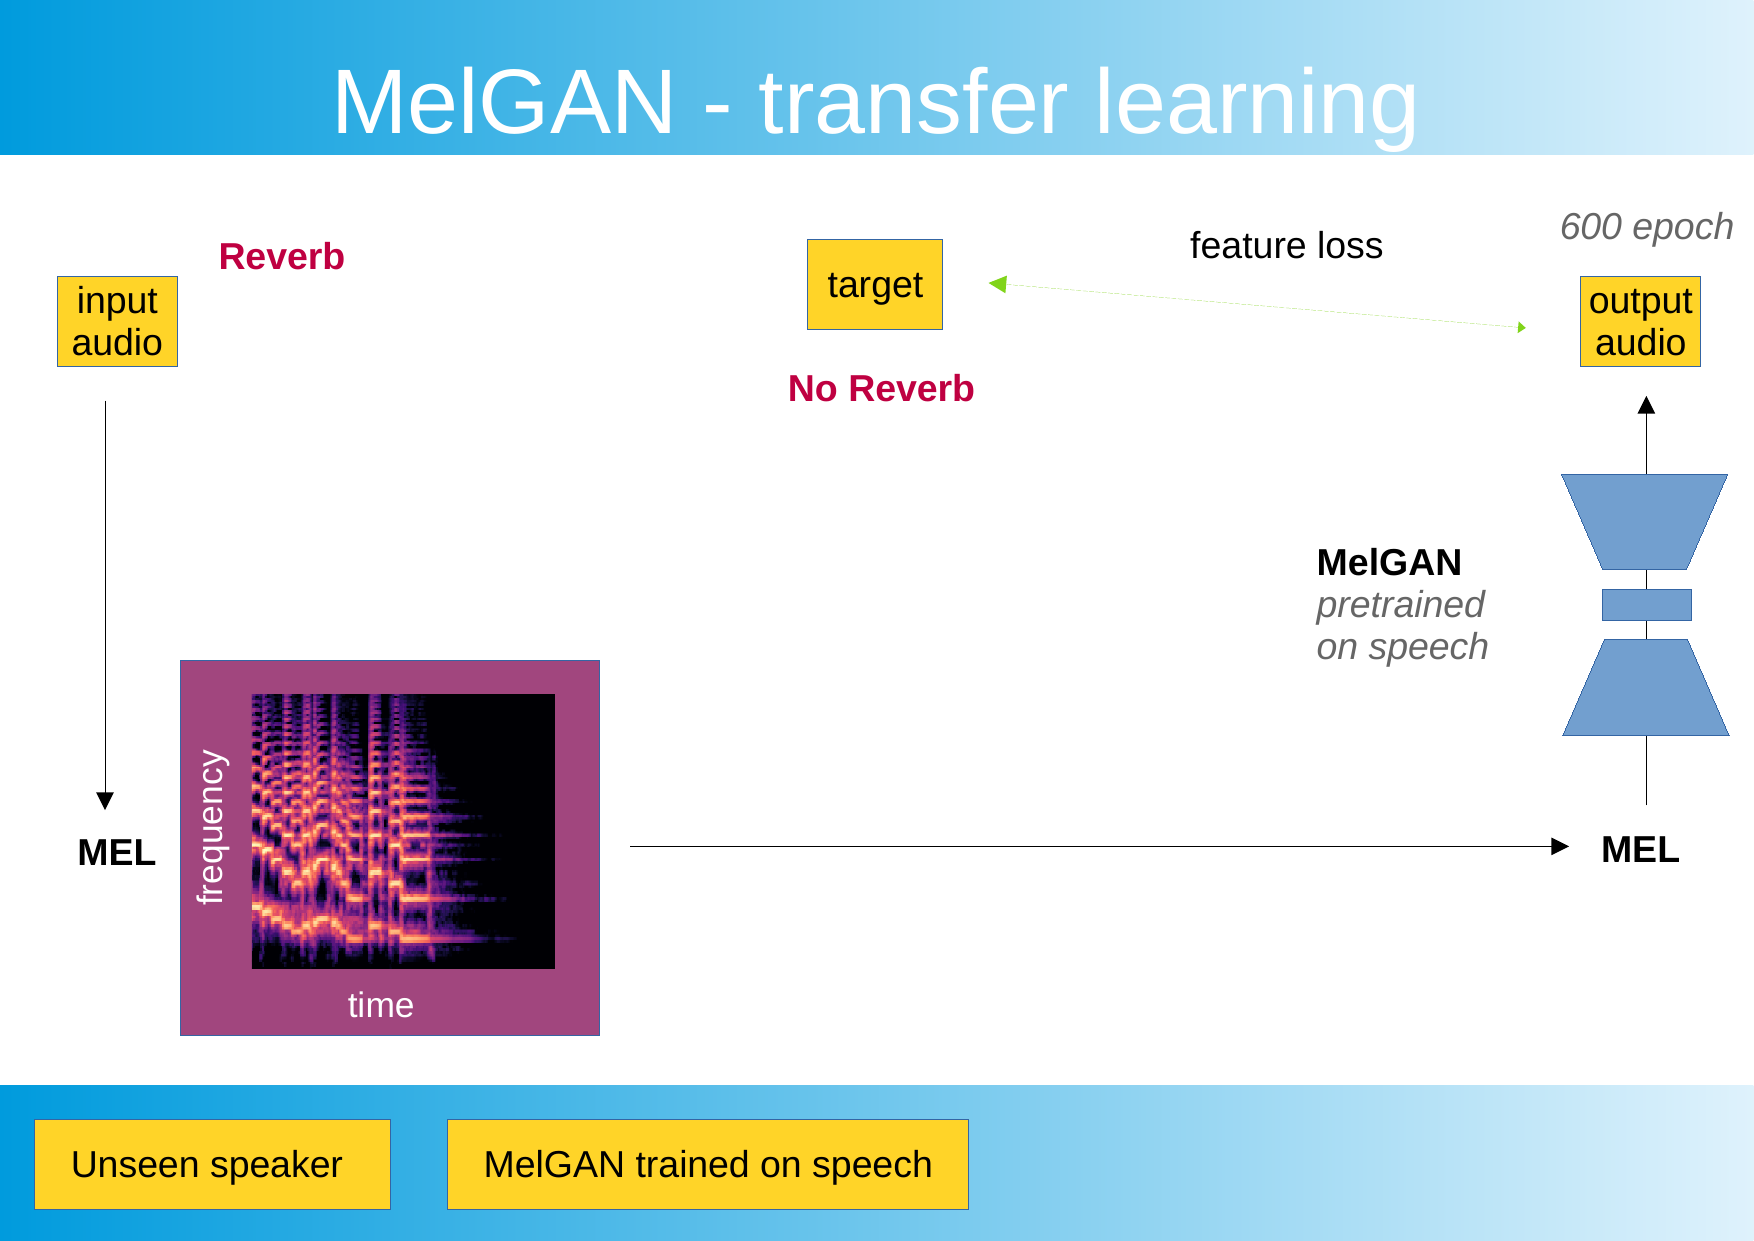

# MelGAN - transfer learning
600 epoch
feature loss
Reverb
target
input
audio
output
audio
MEL
MEL
No Reverb
MelGAN
pretrained
on speech
frequency
time
Unseen speaker
MelGAN trained on speech